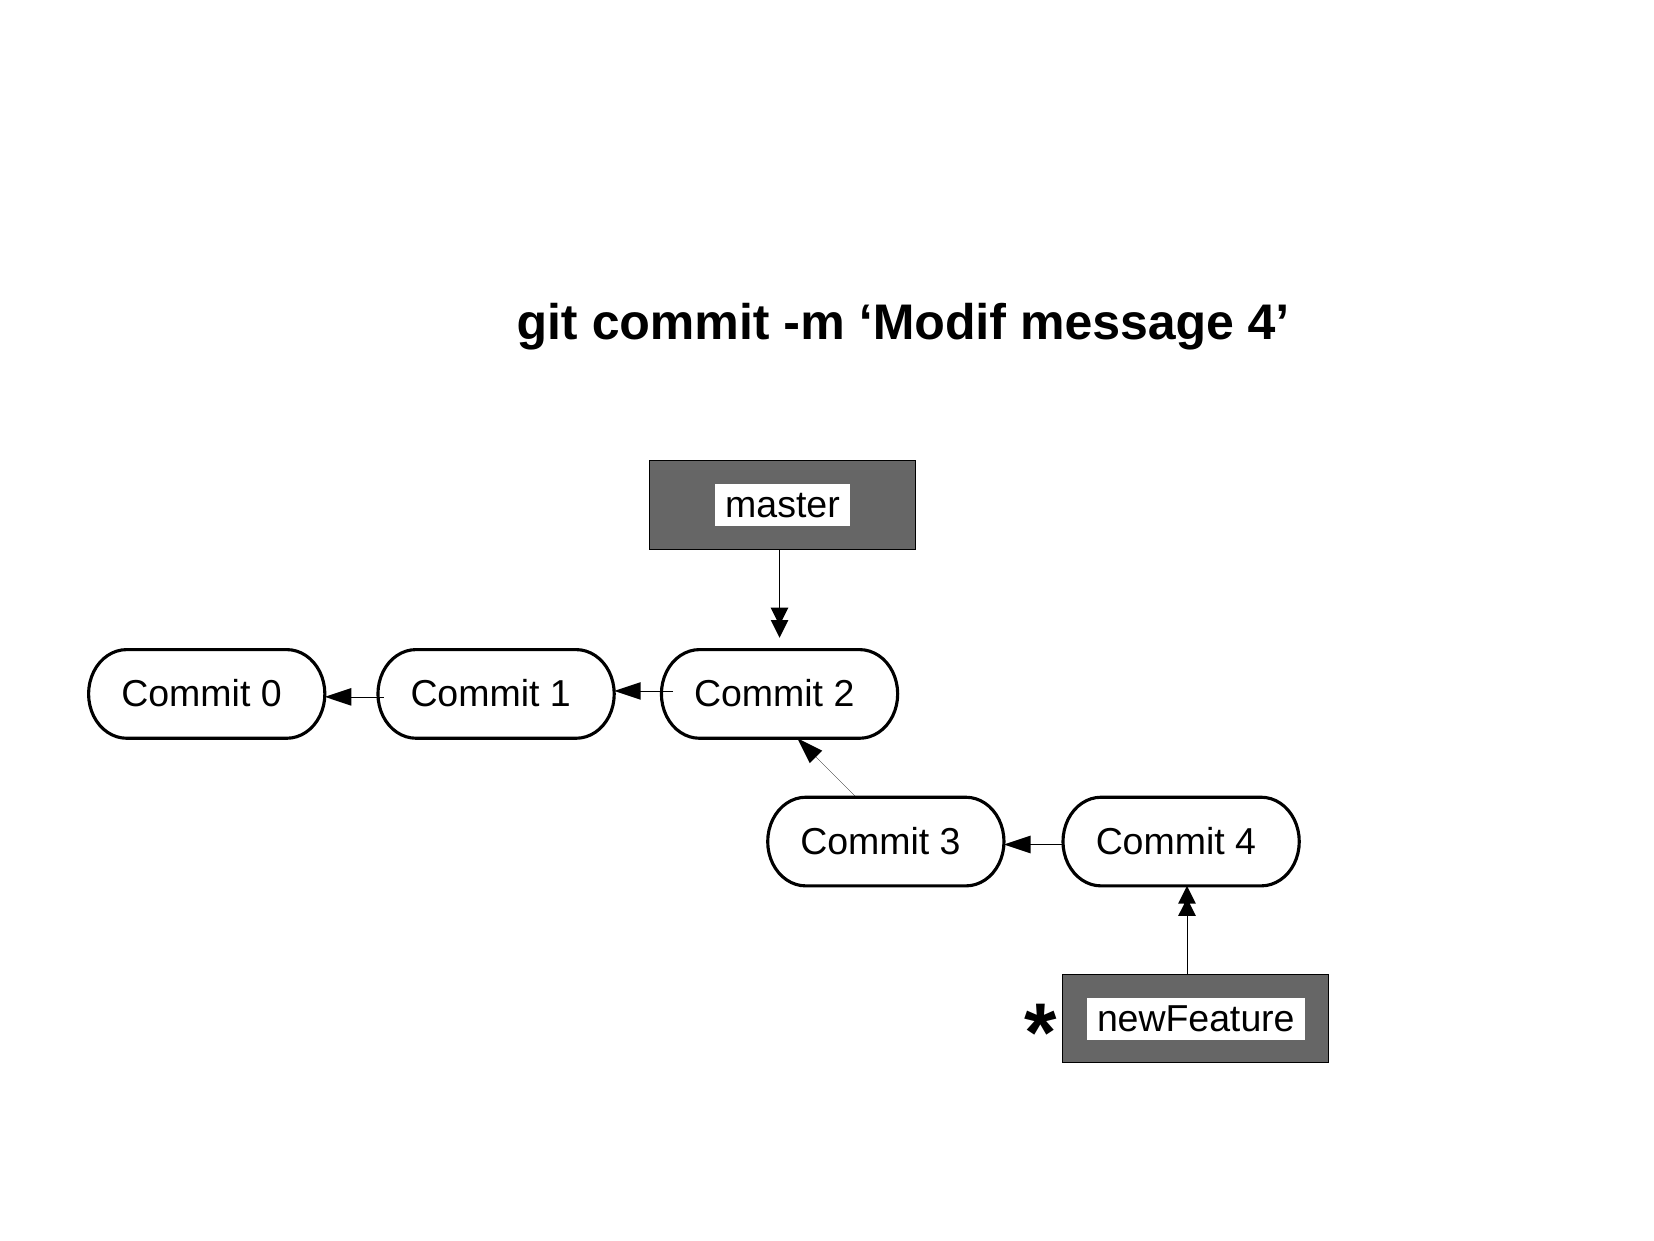

git commit -m ‘Modif message 4’
 master
Commit 0
Commit 1
Commit 2
Commit 3
Commit 4
 newFeature
*